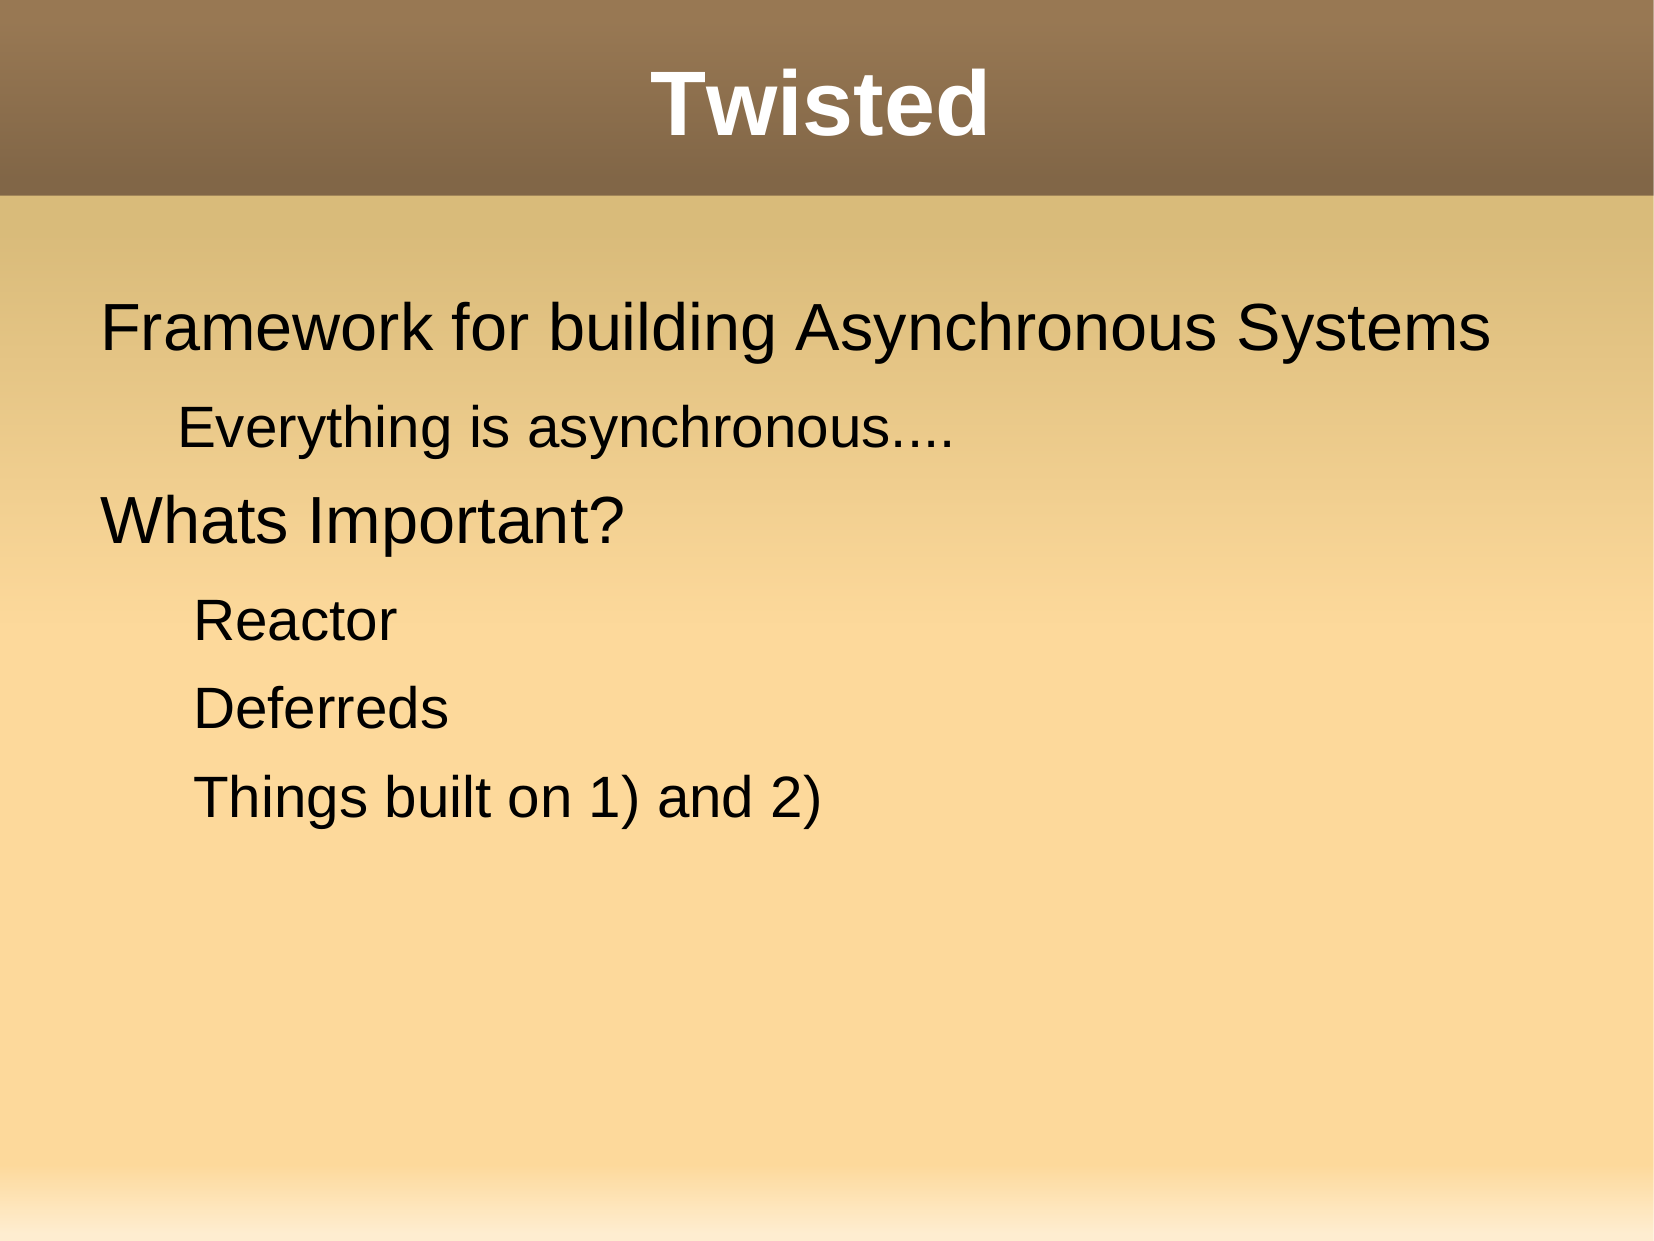

# Twisted
Framework for building Asynchronous Systems
Everything is asynchronous....
Whats Important?
 Reactor
 Deferreds
 Things built on 1) and 2)